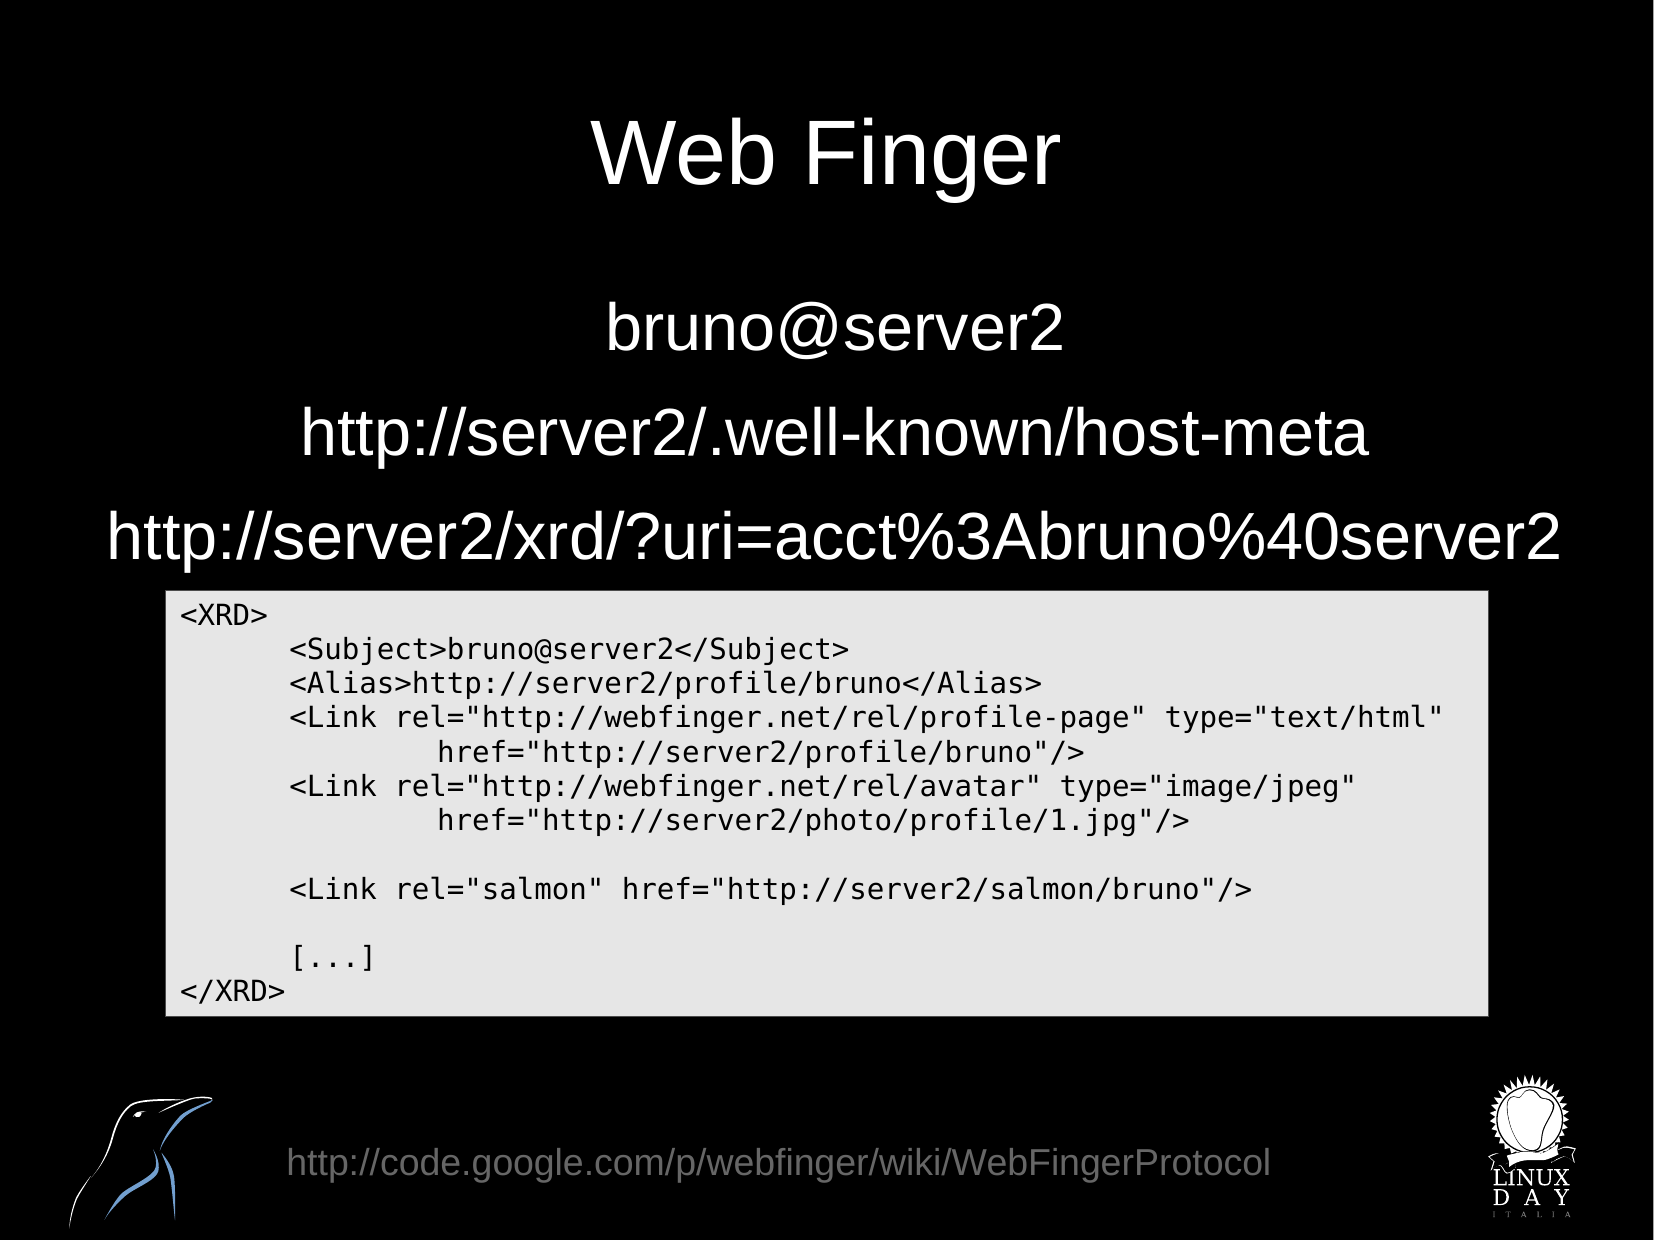

# Web Finger
bruno@server2
http://server2/.well-known/host-meta
http://server2/xrd/?uri=acct%3Abruno%40server2
<XRD>
	<Subject>bruno@server2</Subject>
	<Alias>http://server2/profile/bruno</Alias>
	<Link rel="http://webfinger.net/rel/profile-page" type="text/html"
			href="http://server2/profile/bruno"/>
	<Link rel="http://webfinger.net/rel/avatar" type="image/jpeg"
			href="http://server2/photo/profile/1.jpg"/>
	<Link rel="salmon" href="http://server2/salmon/bruno"/>
	[...]
</XRD>
http://code.google.com/p/webfinger/wiki/WebFingerProtocol